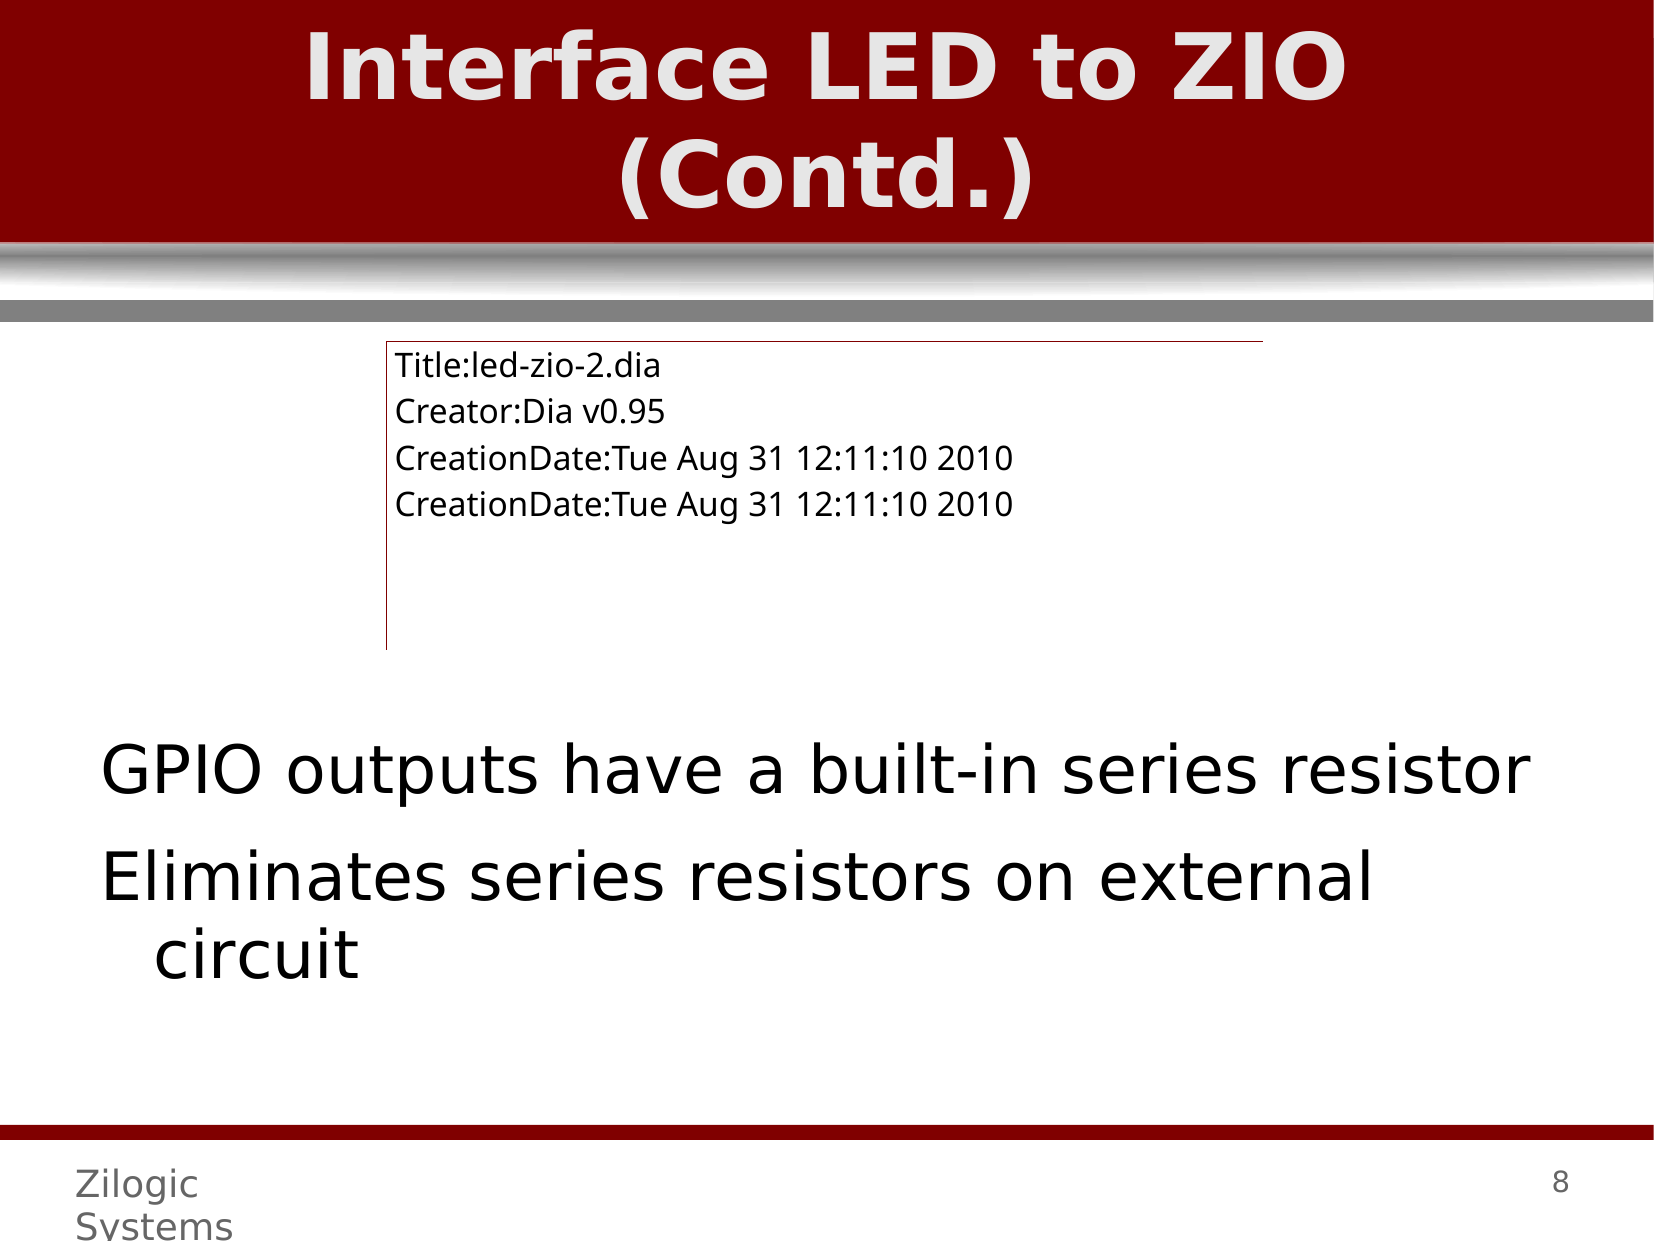

# Interface LED to ZIO (Contd.)
GPIO outputs have a built-in series resistor
Eliminates series resistors on external circuit
8